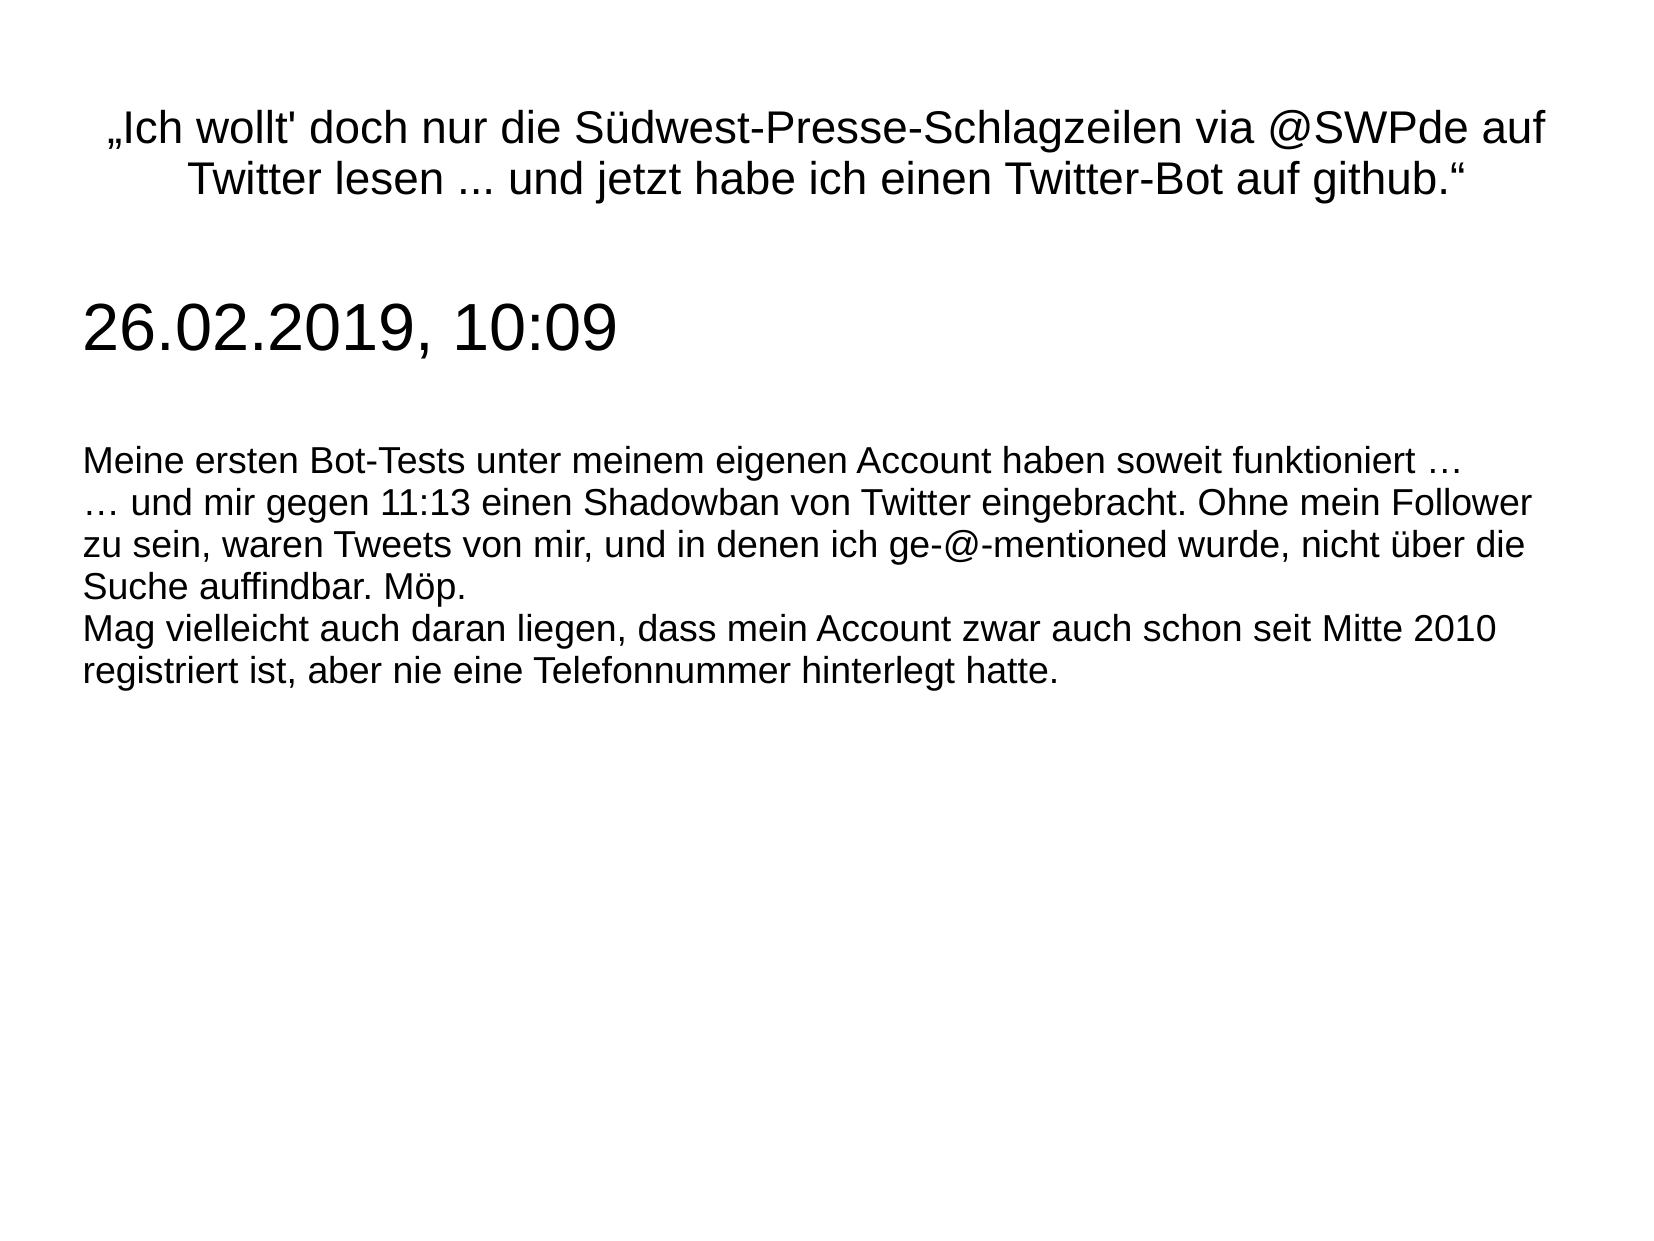

# „Ich wollt' doch nur die Südwest-Presse-Schlagzeilen via @SWPde auf Twitter lesen ... und jetzt habe ich einen Twitter-Bot auf github.“
26.02.2019, 10:09
Meine ersten Bot-Tests unter meinem eigenen Account haben soweit funktioniert …
… und mir gegen 11:13 einen Shadowban von Twitter eingebracht. Ohne mein Follower zu sein, waren Tweets von mir, und in denen ich ge-@-mentioned wurde, nicht über die Suche auffindbar. Möp.
Mag vielleicht auch daran liegen, dass mein Account zwar auch schon seit Mitte 2010 registriert ist, aber nie eine Telefonnummer hinterlegt hatte.